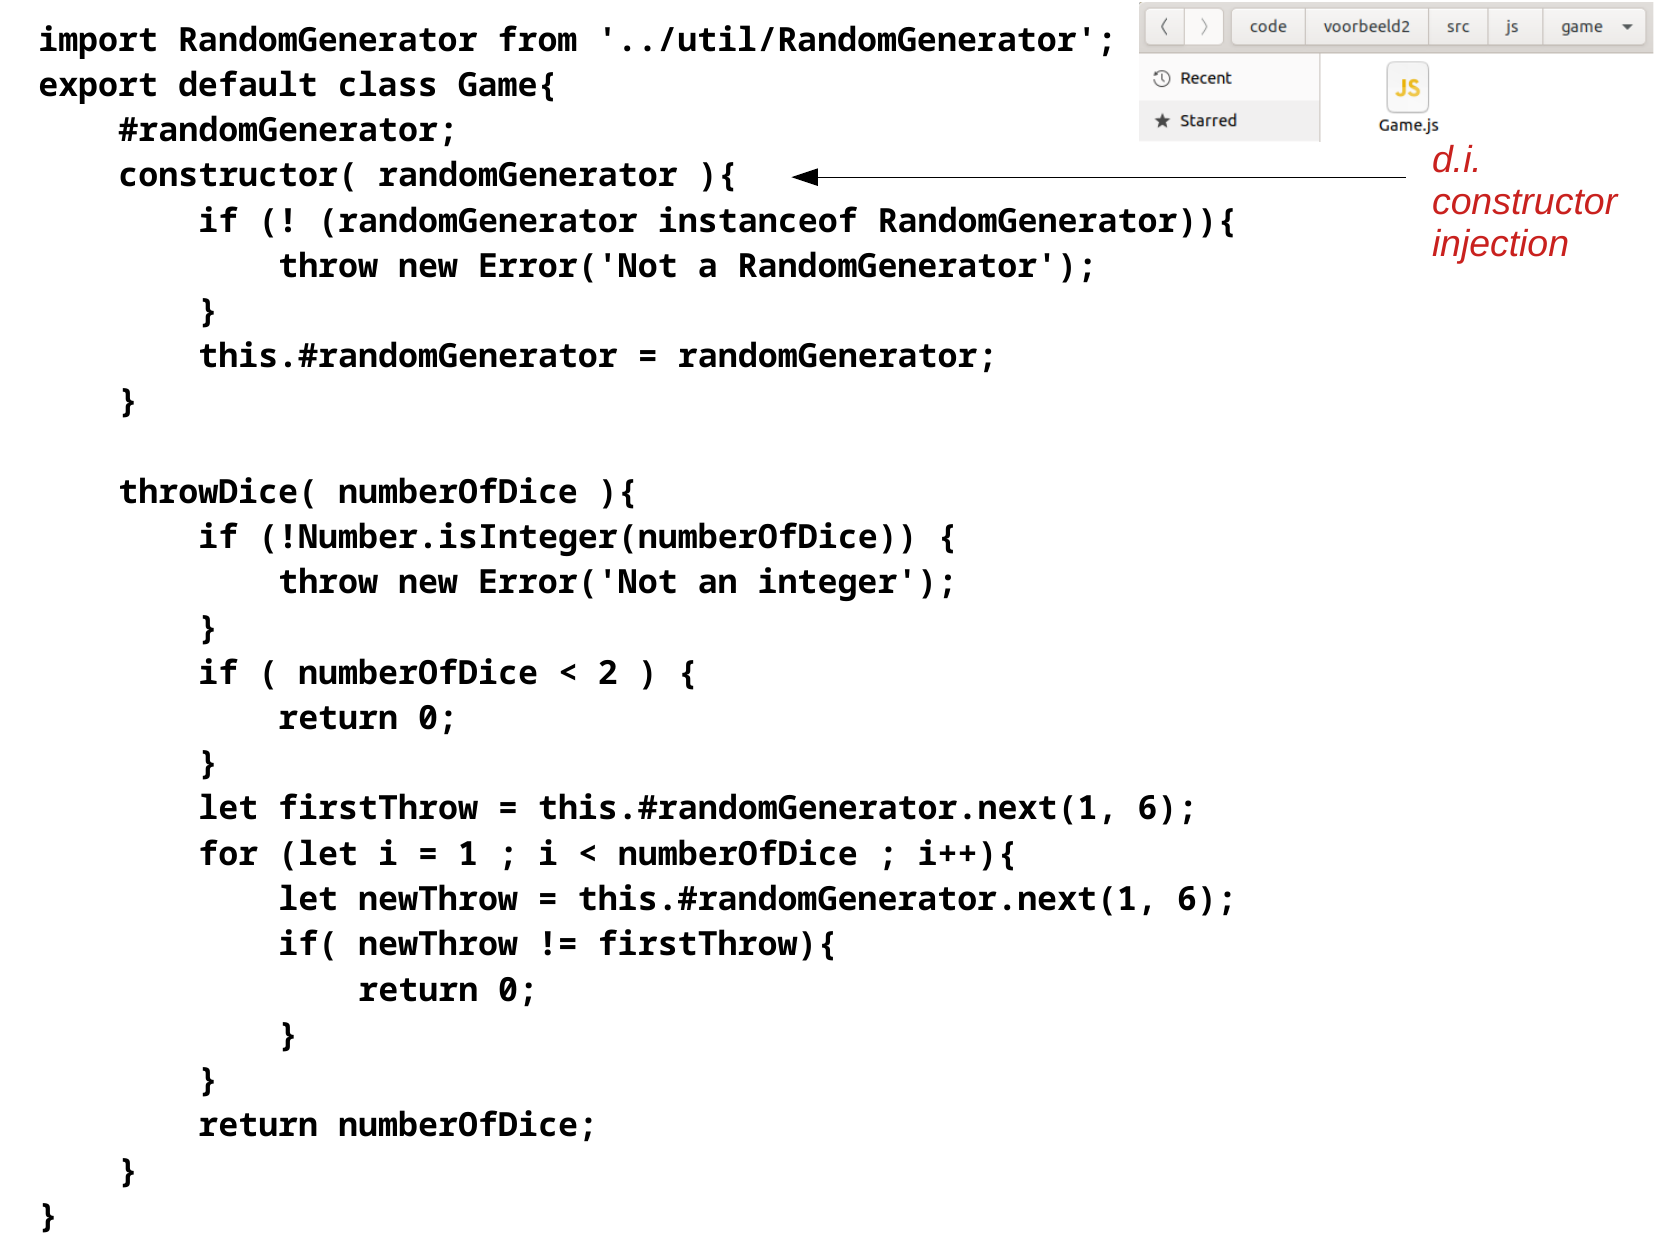

import RandomGenerator from '../util/RandomGenerator';
export default class Game{
 #randomGenerator;
 constructor( randomGenerator ){
 if (! (randomGenerator instanceof RandomGenerator)){
 throw new Error('Not a RandomGenerator');
 }
 this.#randomGenerator = randomGenerator;
 }
 throwDice( numberOfDice ){
 if (!Number.isInteger(numberOfDice)) {
 throw new Error('Not an integer');
 }
 if ( numberOfDice < 2 ) {
 return 0;
 }
 let firstThrow = this.#randomGenerator.next(1, 6);
 for (let i = 1 ; i < numberOfDice ; i++){
 let newThrow = this.#randomGenerator.next(1, 6);
 if( newThrow != firstThrow){
 return 0;
 }
 }
 return numberOfDice;
 }
}
d.i.
constructor injection